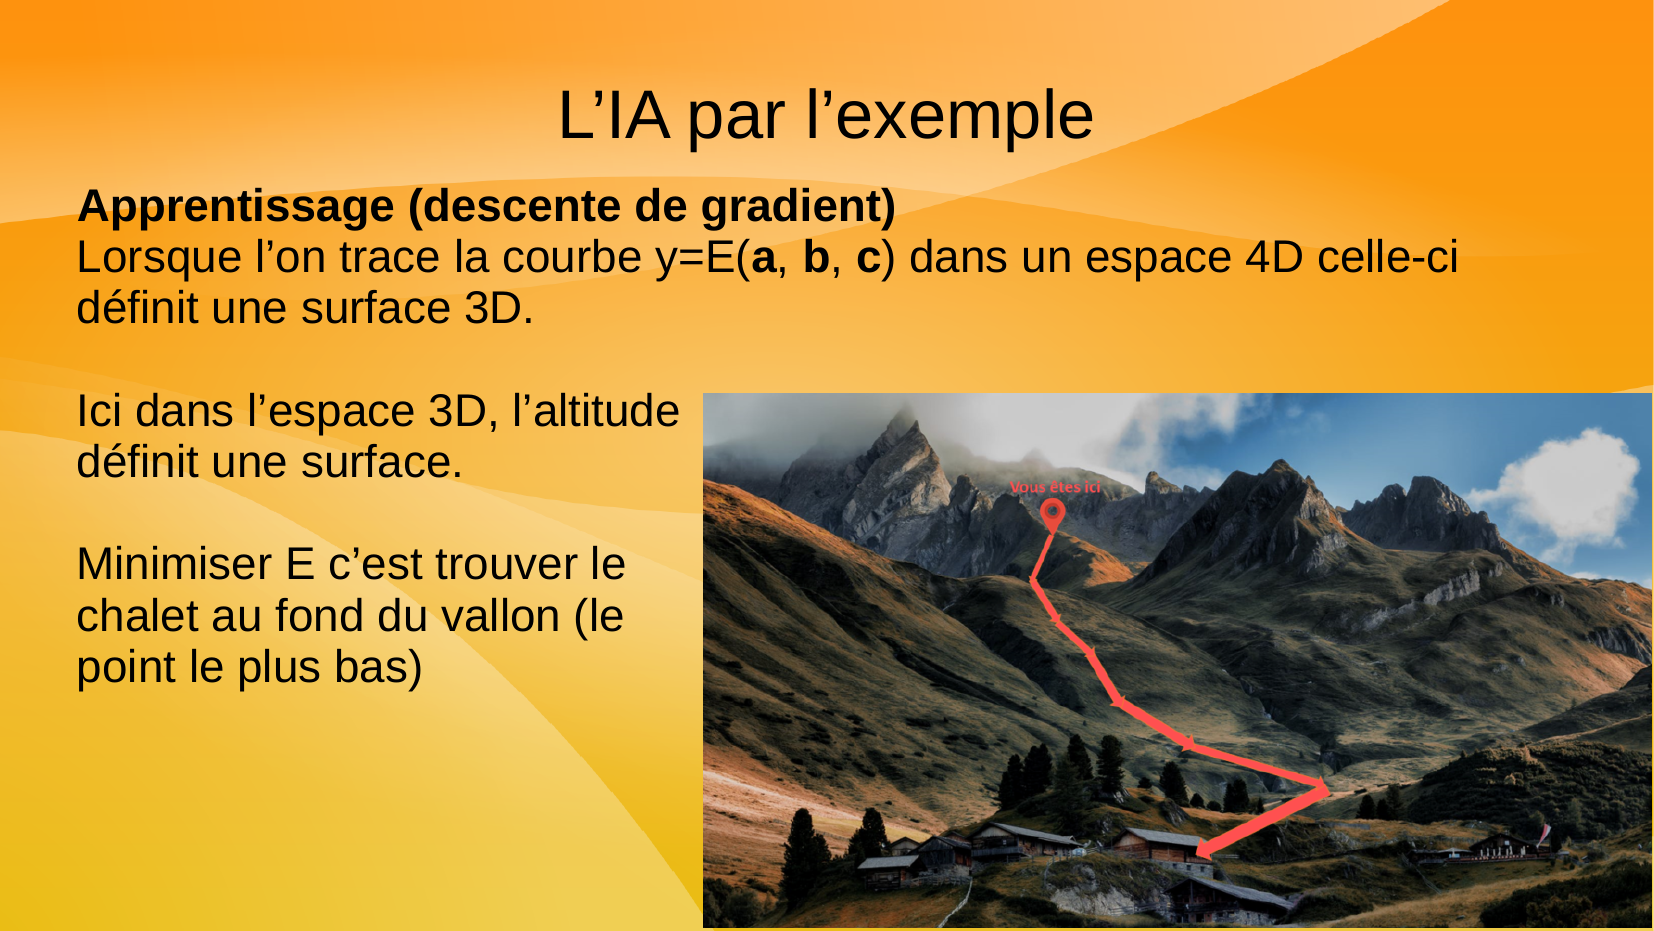

# L’IA par l’exemple
Apprentissage (descente de gradient)
Lorsque l’on trace la courbe y=E(a, b, c) dans un espace 4D celle-ci définit une surface 3D.
Ici dans l’espace 3D, l’altitude
définit une surface.
Minimiser E c’est trouver le
chalet au fond du vallon (le
point le plus bas)